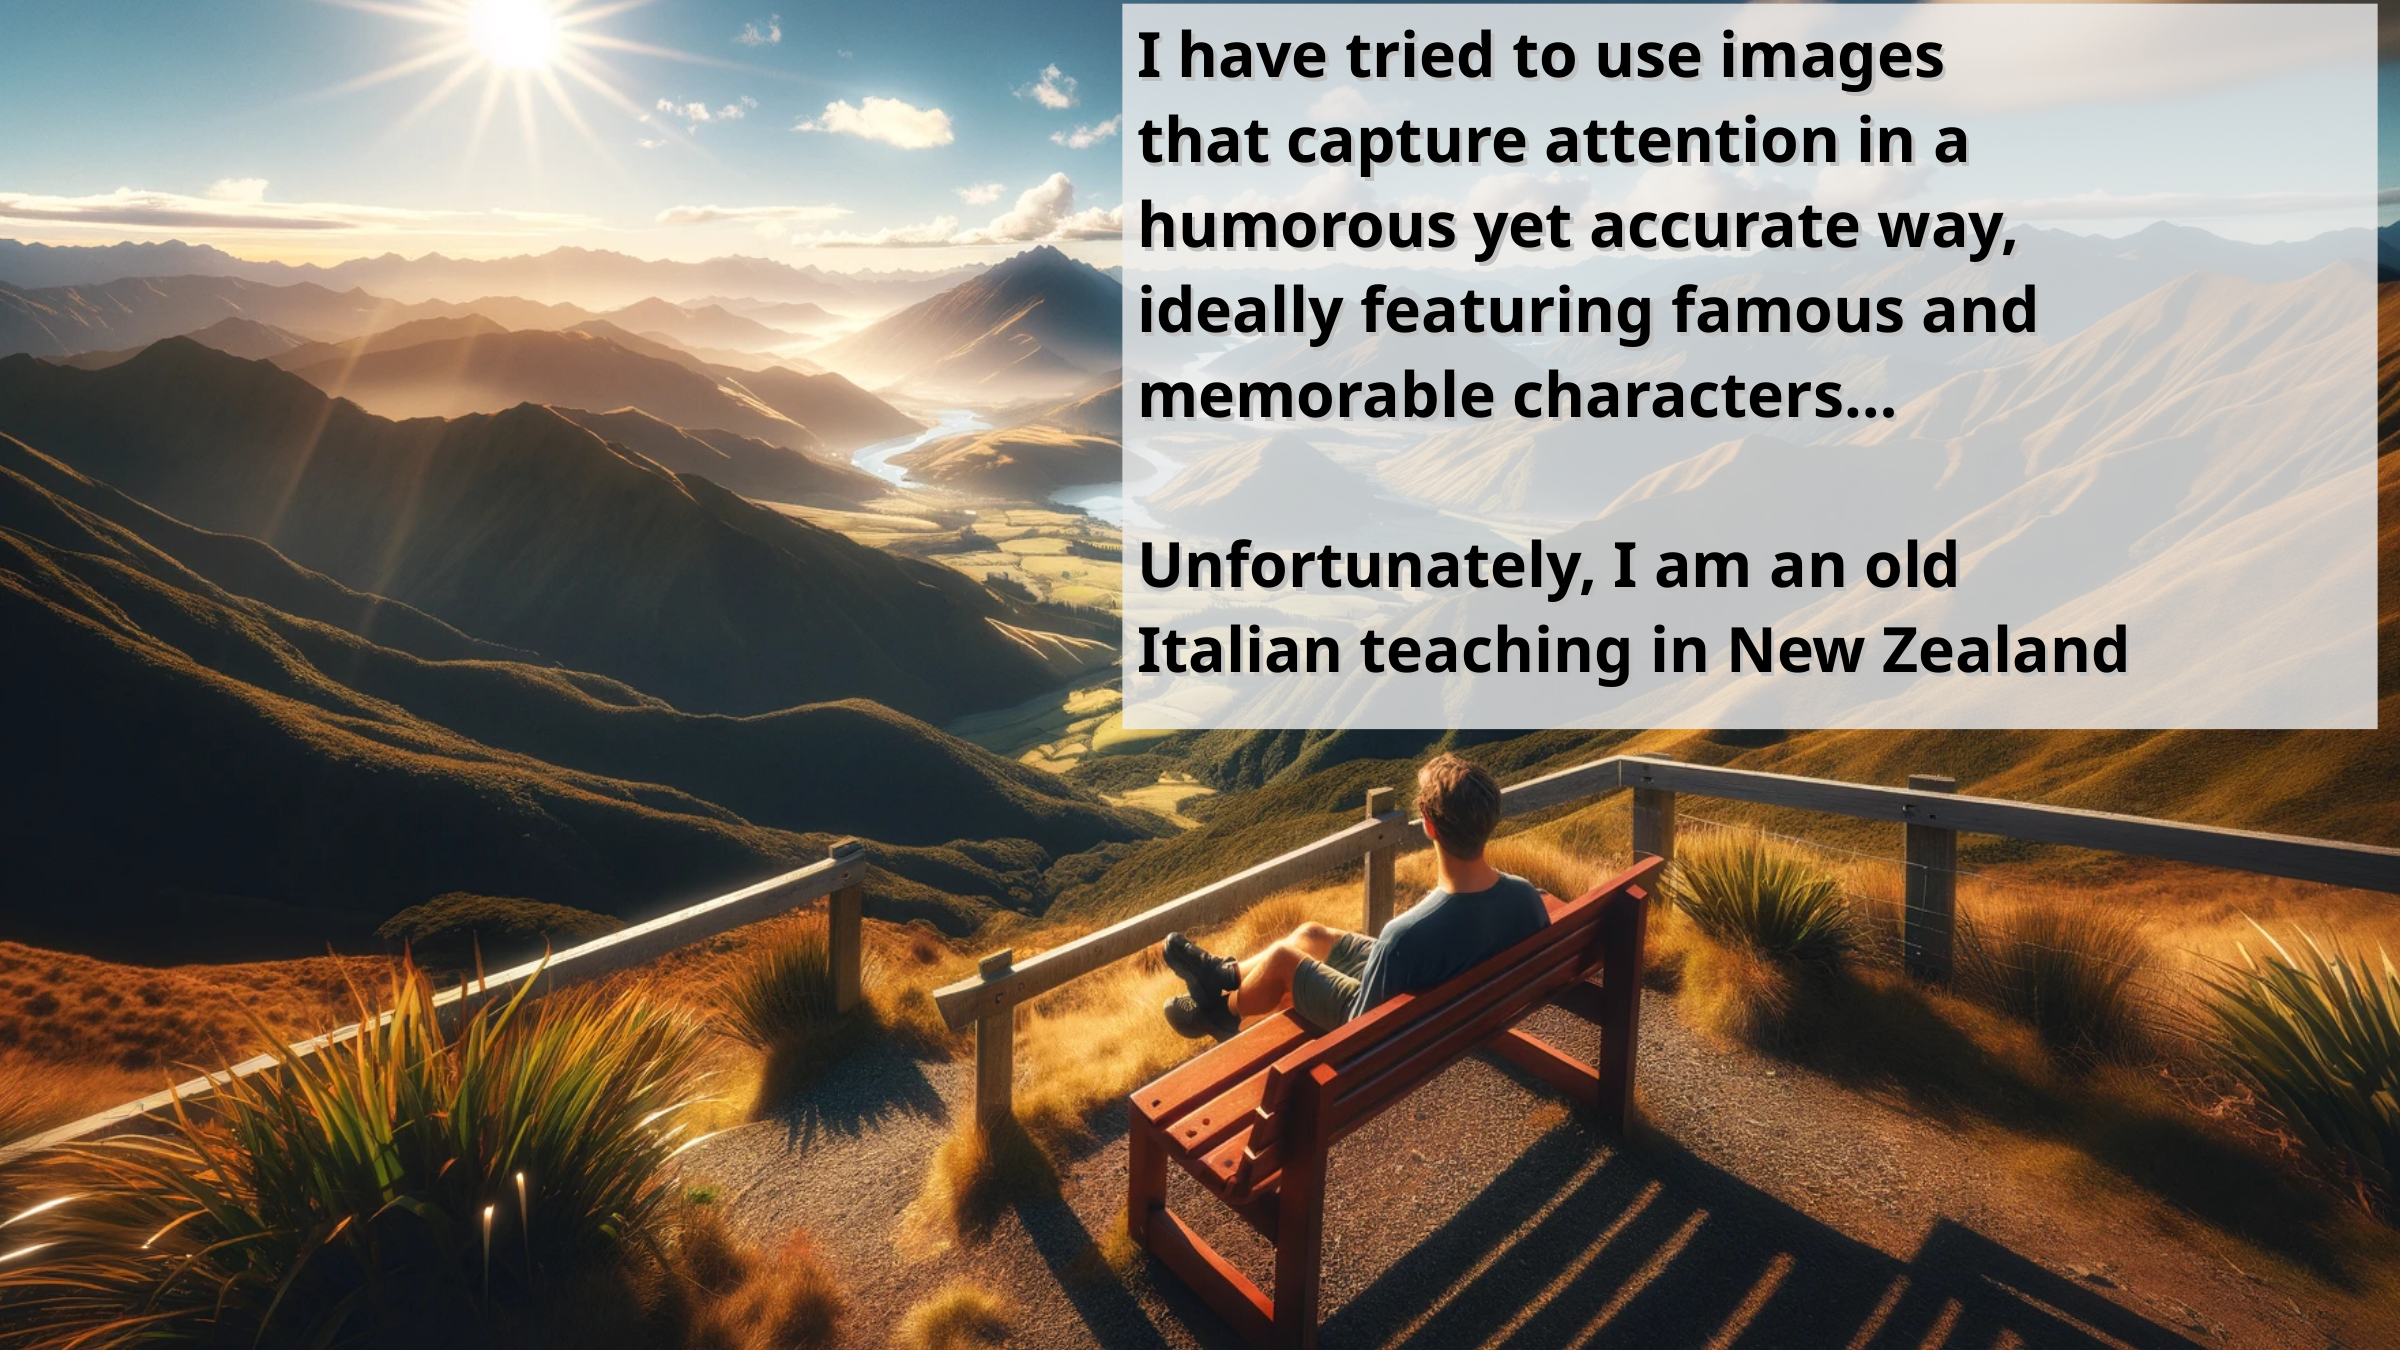

I have tried to use images
that capture attention in a
humorous yet accurate way,
ideally featuring famous and
memorable characters…
Unfortunately, I am an old
Italian teaching in New Zealand